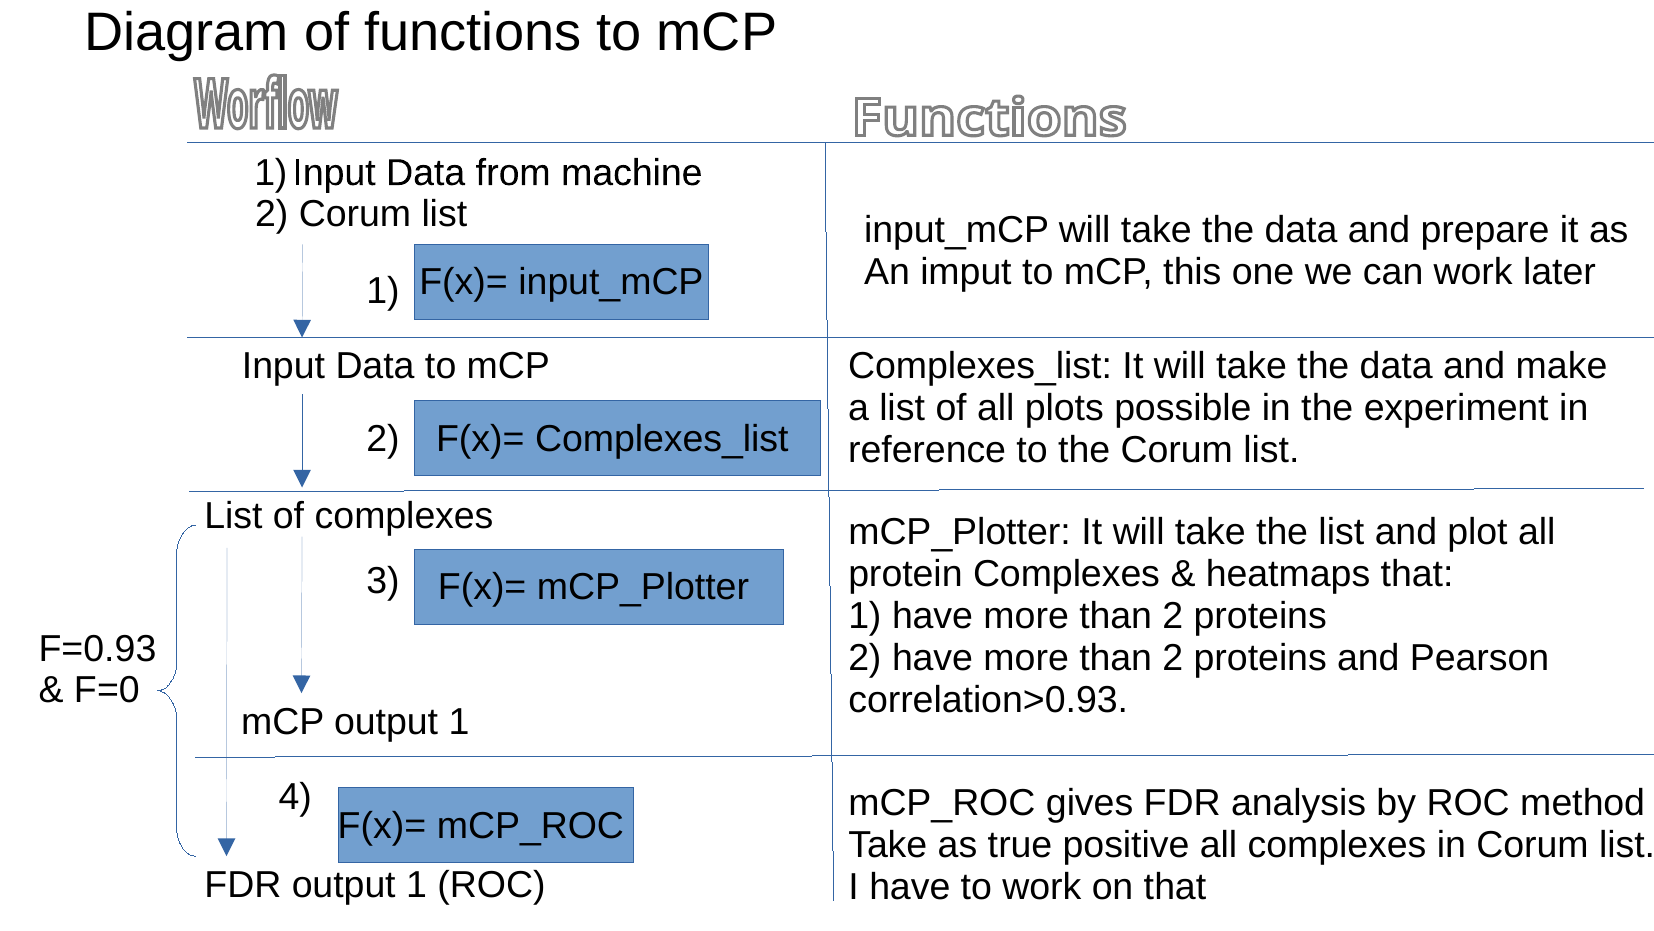

# Diagram of functions to mCP
Worflow
Functions
1)
 2) Corum list
input_mCP will take the data and prepare it as
An imput to mCP, this one we can work later
F(x)= input_mCP
1)
Input Data to mCP
Complexes_list: It will take the data and make a list of all plots possible in the experiment in reference to the Corum list.
F(x)= Complexes_list
2)
List of complexes
mCP_Plotter: It will take the list and plot all protein Complexes & heatmaps that:
1) have more than 2 proteins
2) have more than 2 proteins and Pearson correlation>0.93.
F(x)= mCP_Plotter
3)
F=0.93
& F=0
mCP output 1
4)
mCP_ROC gives FDR analysis by ROC method
Take as true positive all complexes in Corum list.
I have to work on that
F(x)= mCP_ROC
FDR output 1 (ROC)